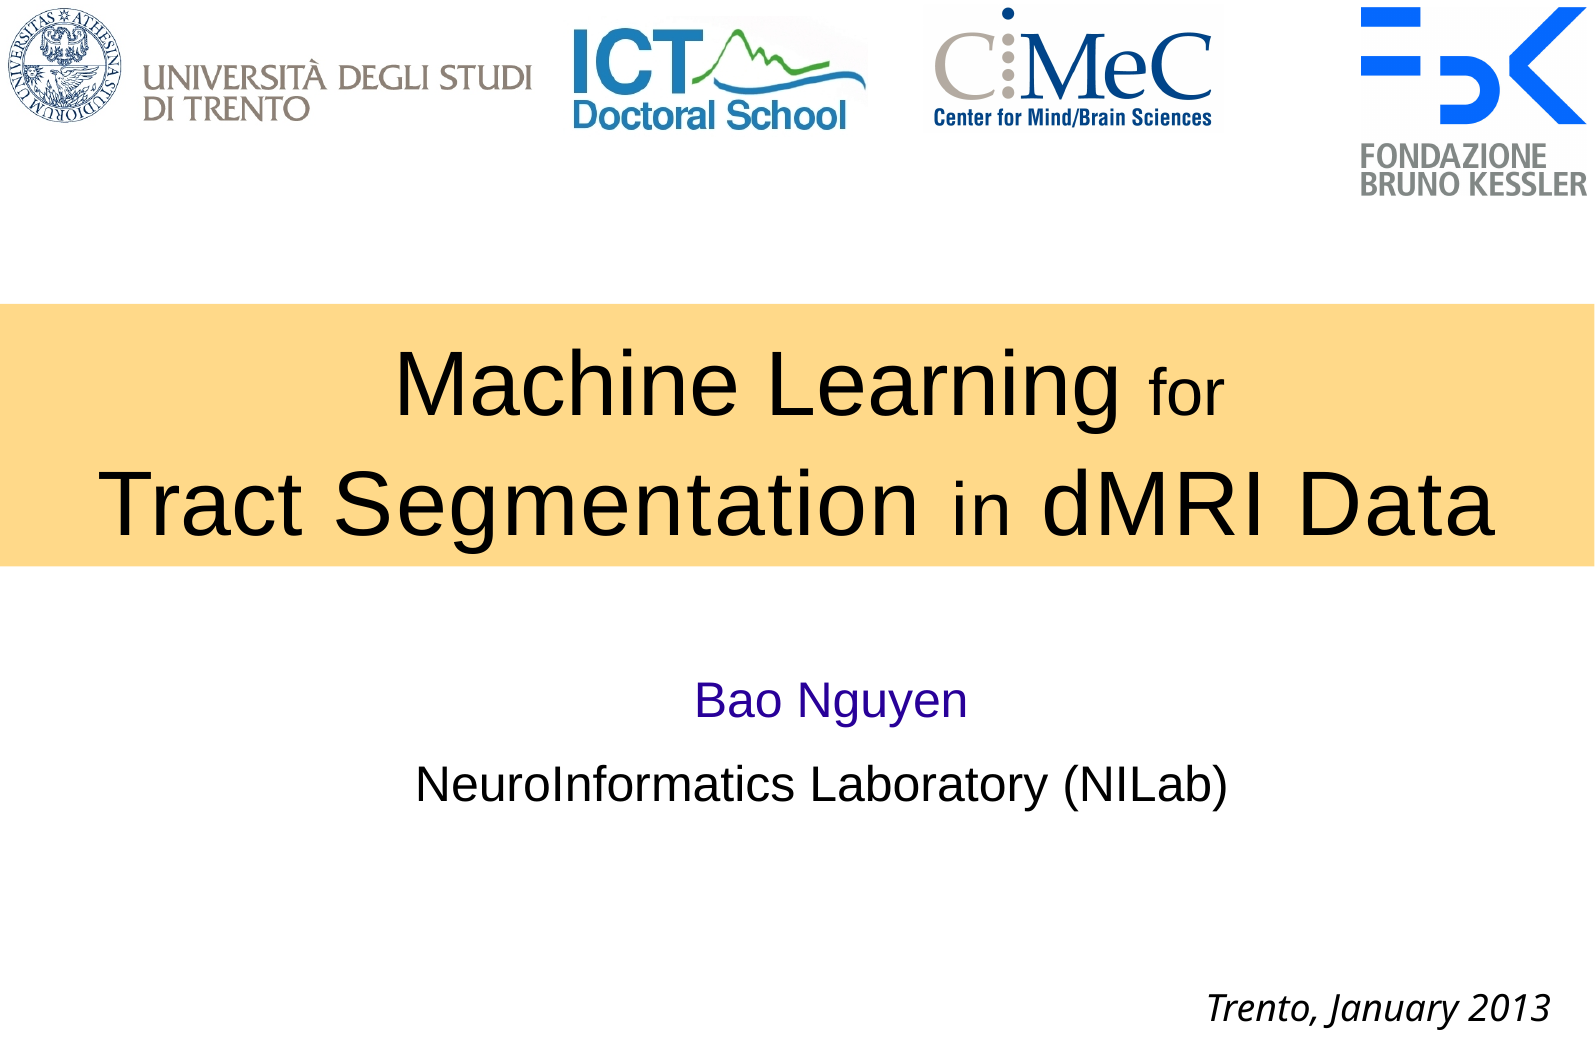

# Machine Learning for Tract Segmentation in dMRI Data
Bao Nguyen
NeuroInformatics Laboratory (NILab)
Trento, January 2013